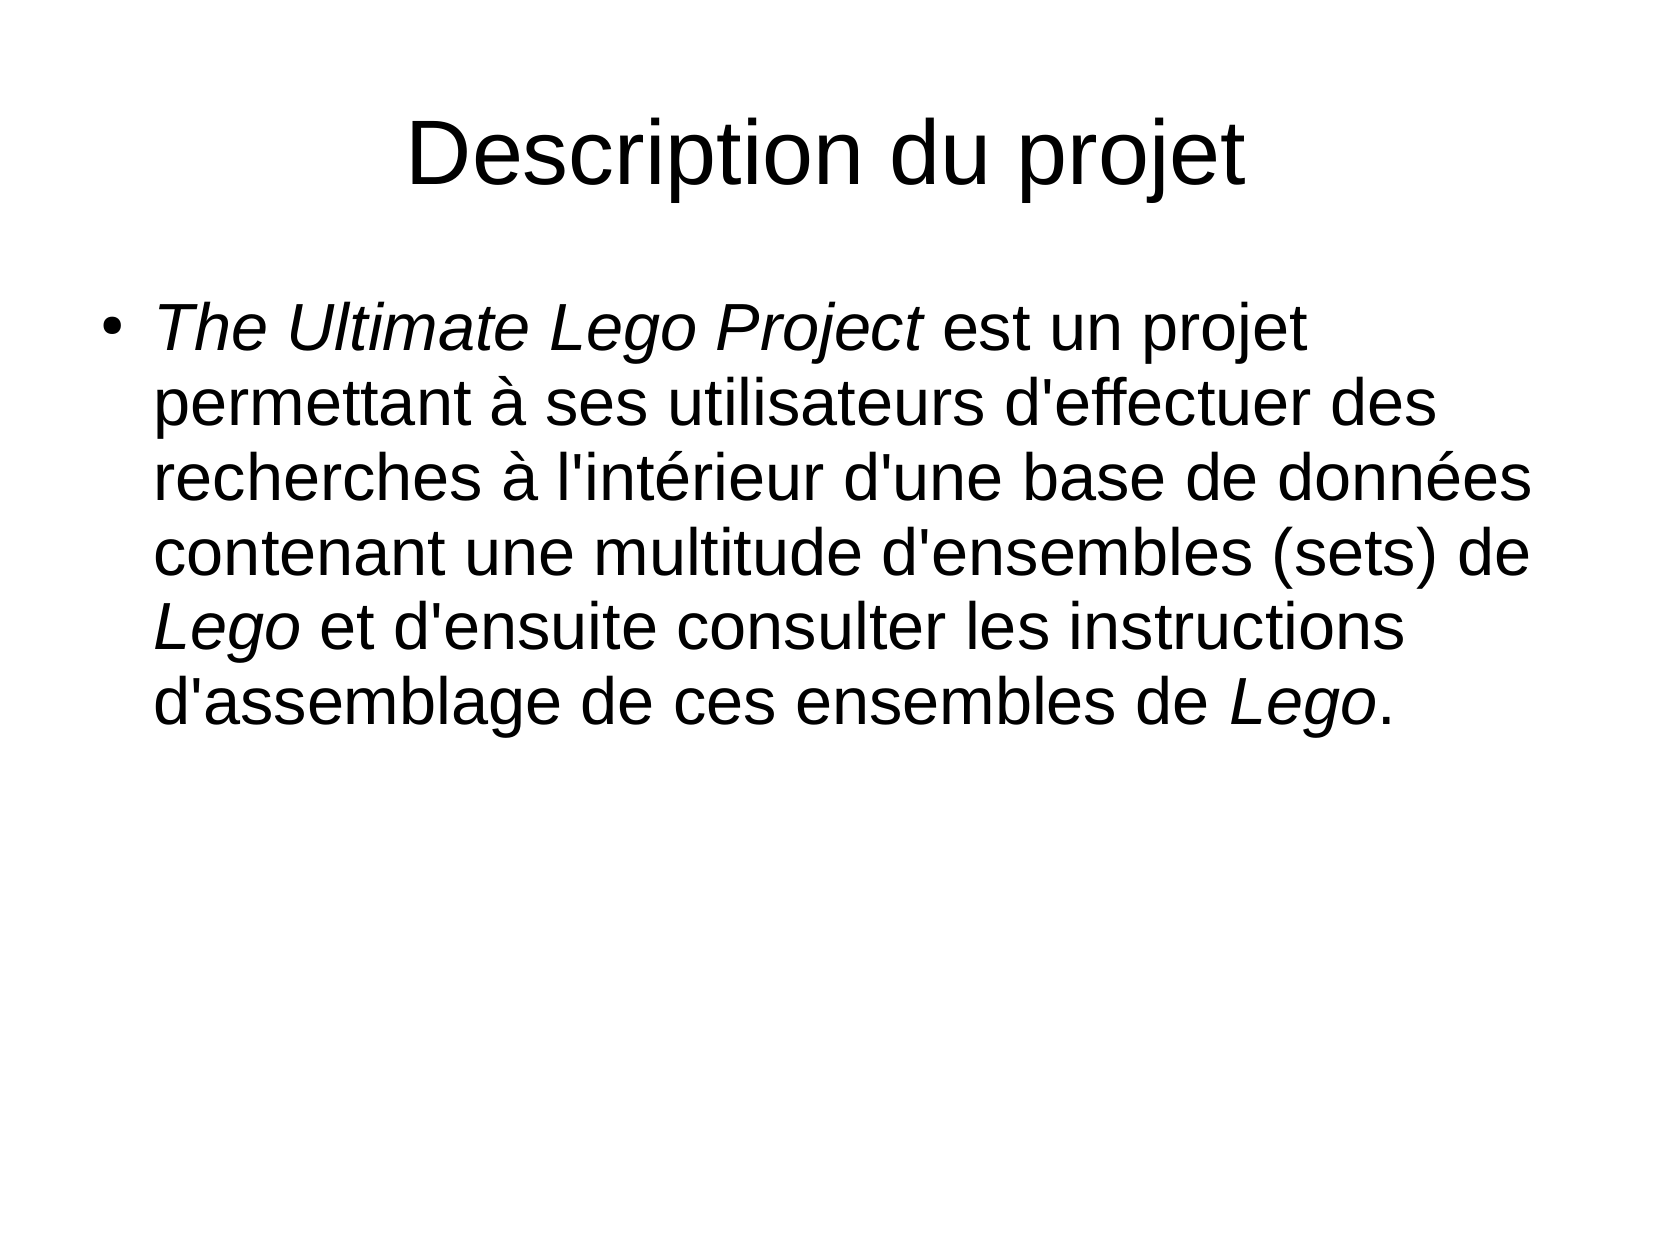

# Description du projet
The Ultimate Lego Project est un projet permettant à ses utilisateurs d'effectuer des recherches à l'intérieur d'une base de données contenant une multitude d'ensembles (sets) de Lego et d'ensuite consulter les instructions d'assemblage de ces ensembles de Lego.